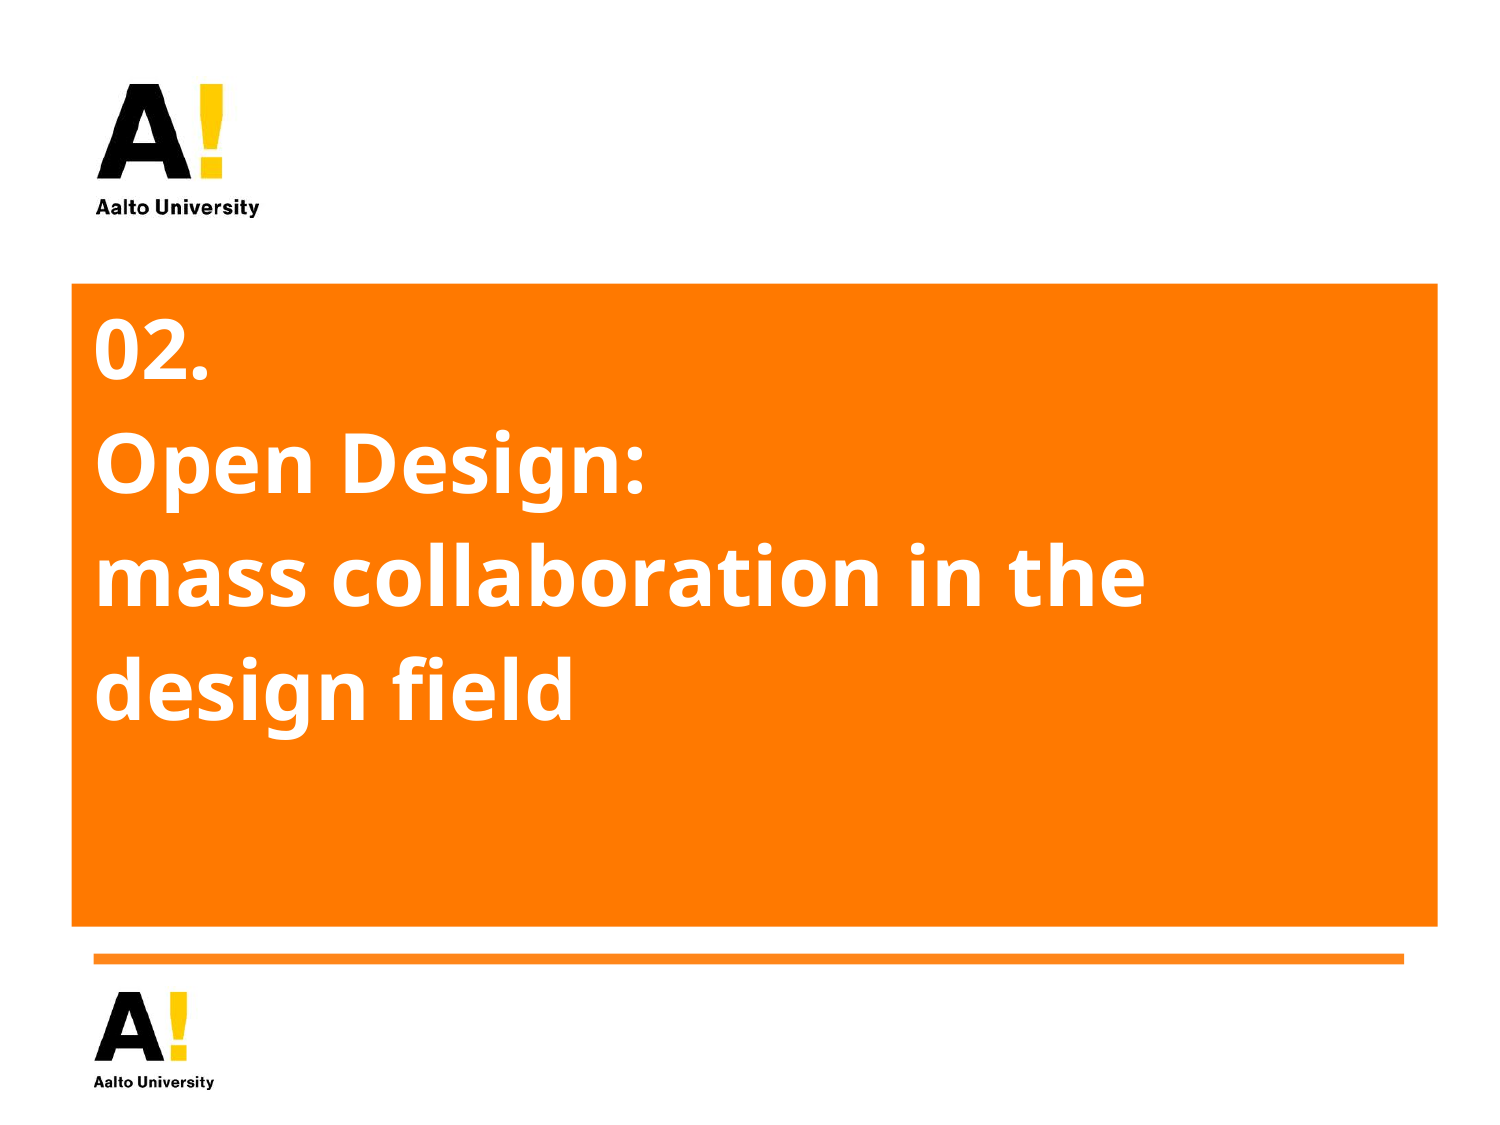

#
02.
Open Design:
mass collaboration in the design field